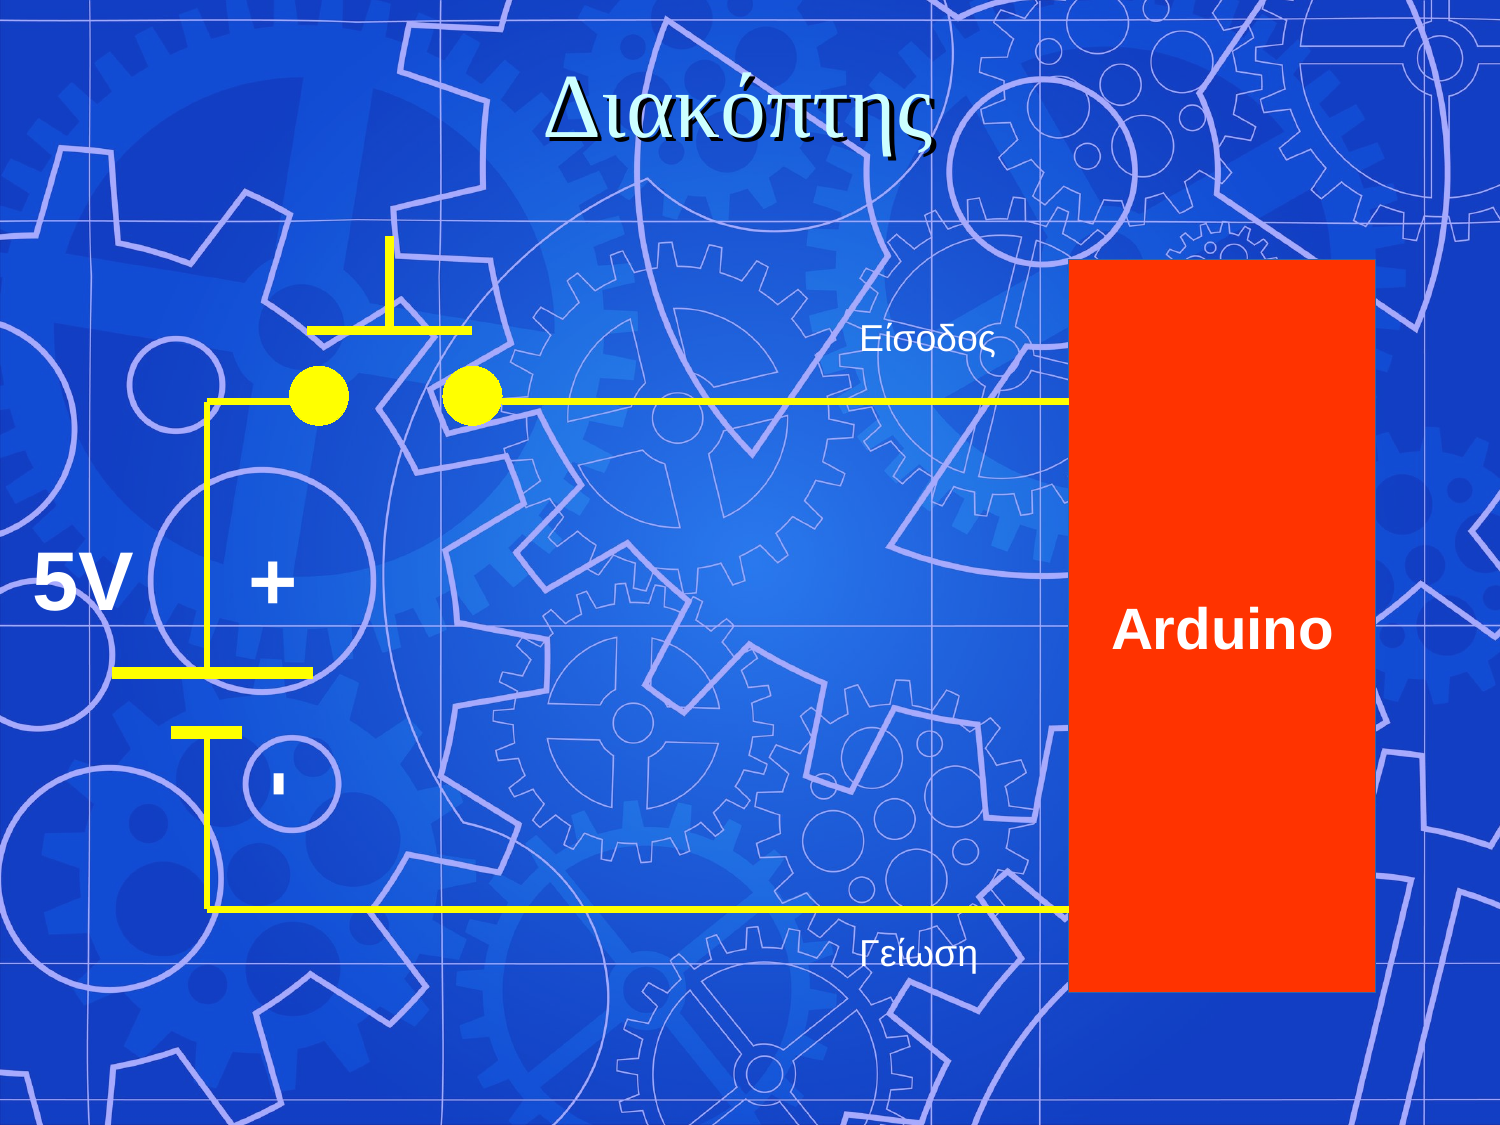

# Διακόπτης
Arduino
Είσοδος
5V
+
-
Γείωση